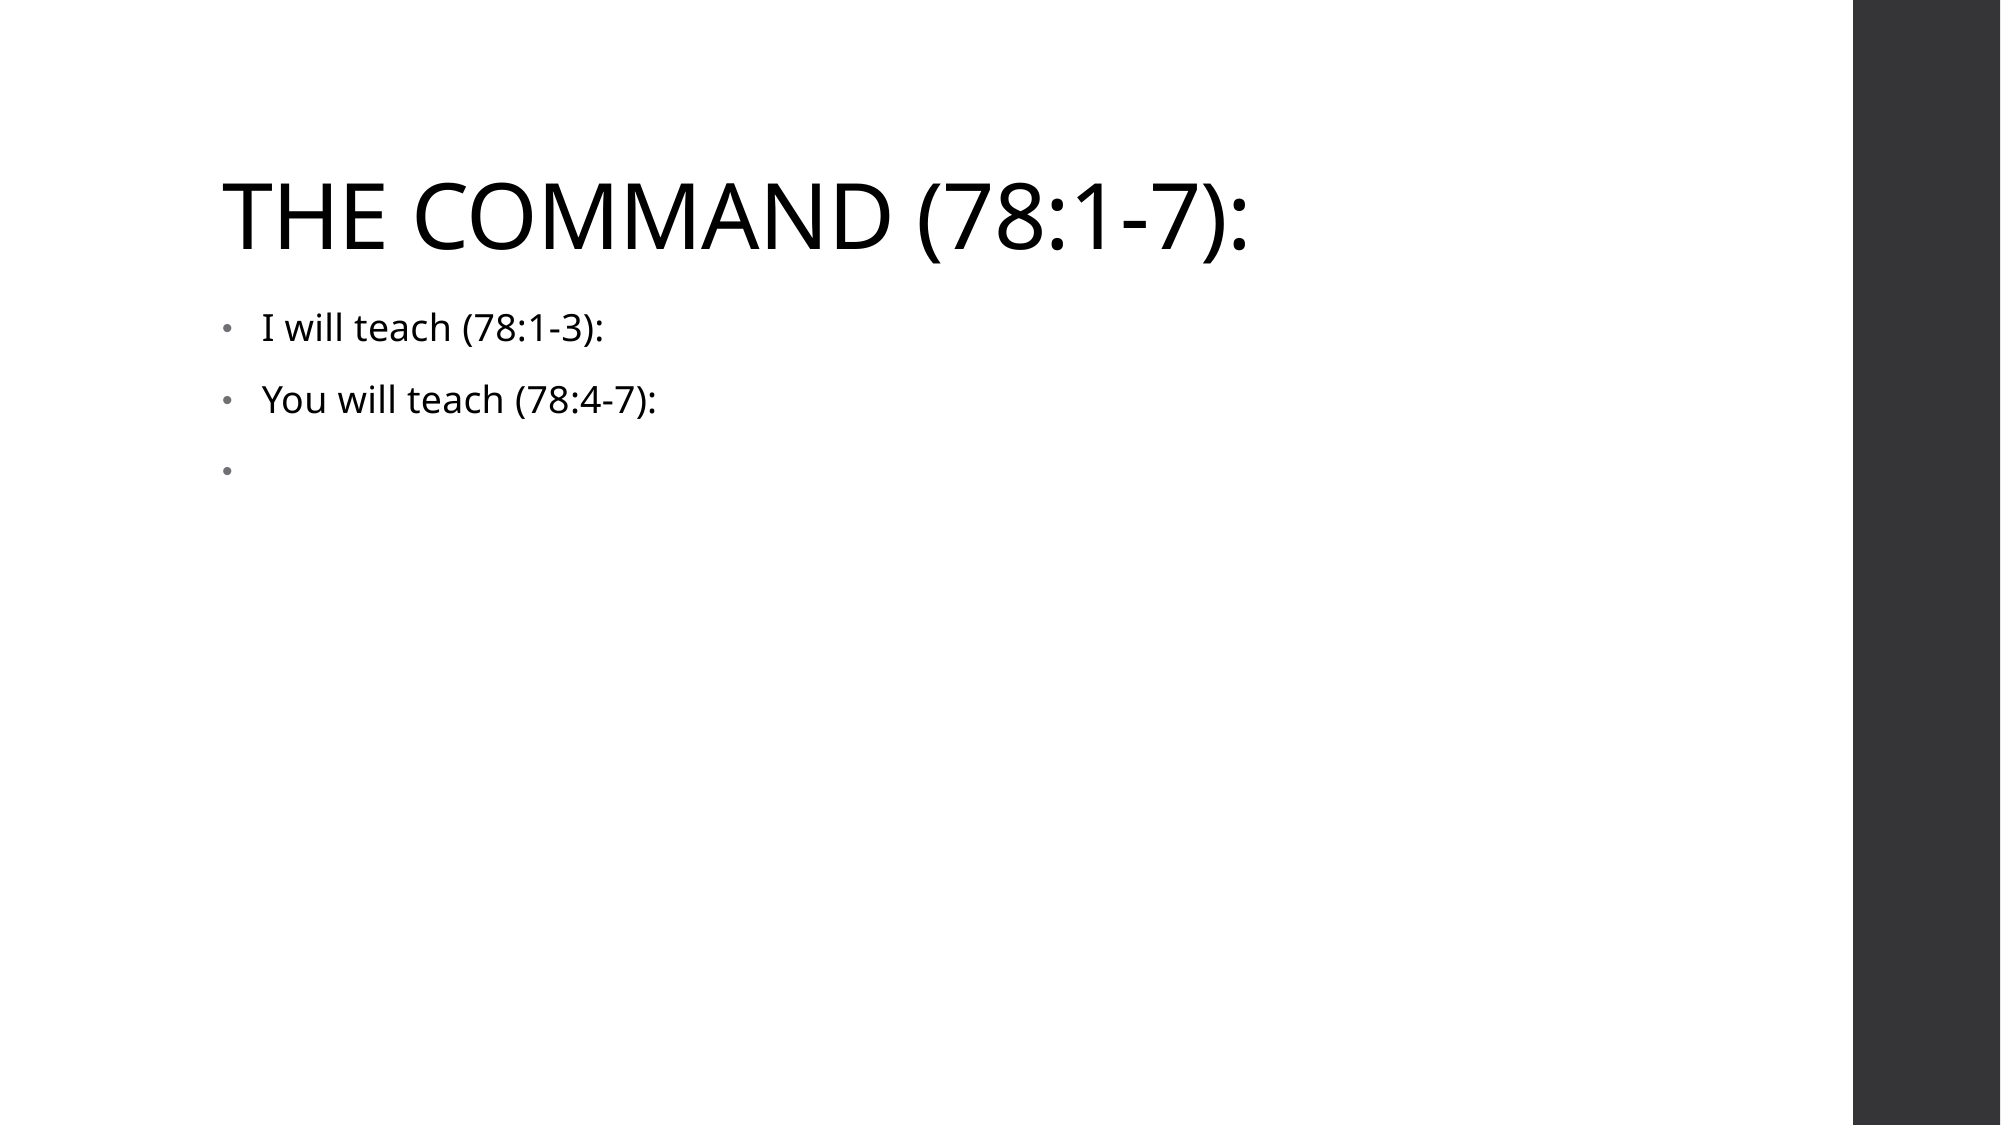

# THE COMMAND (78:1-7):
 I will teach (78:1-3):
 You will teach (78:4-7):